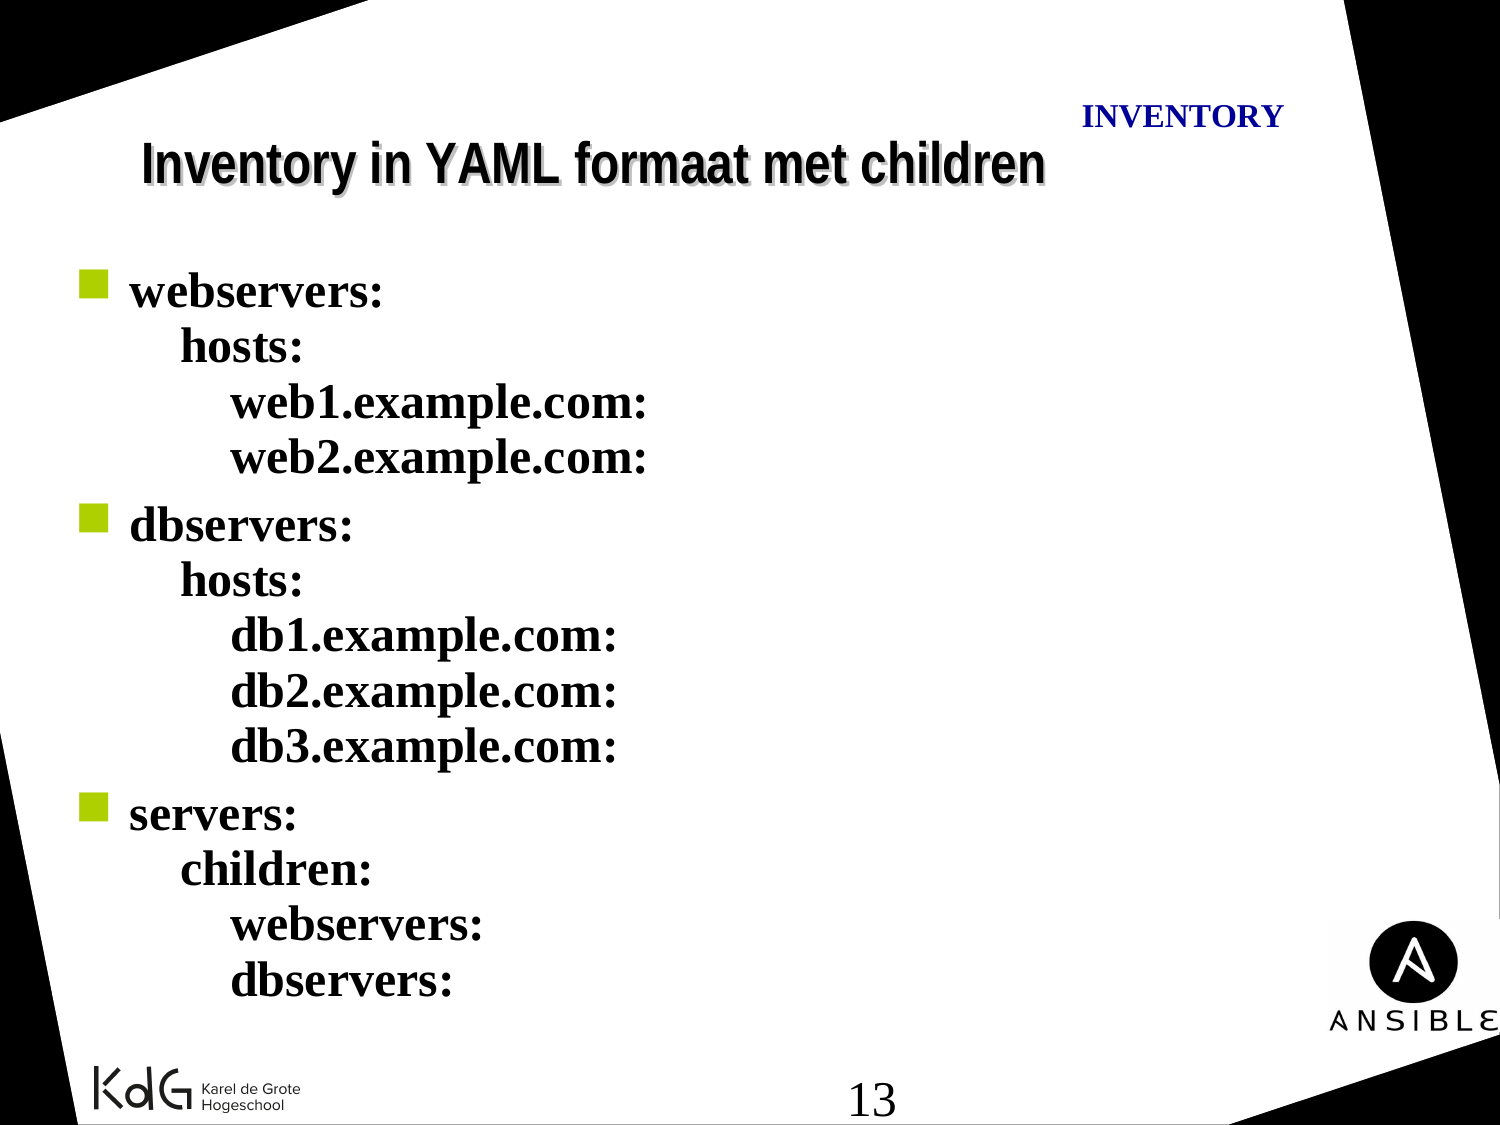

# Inventory in YAML formaat met children
INVENTORY
webservers:
 hosts:
 web1.example.com:
 web2.example.com:
dbservers:
 hosts:
 db1.example.com:
 db2.example.com:
 db3.example.com:
servers:
 children:
 webservers:
 dbservers: